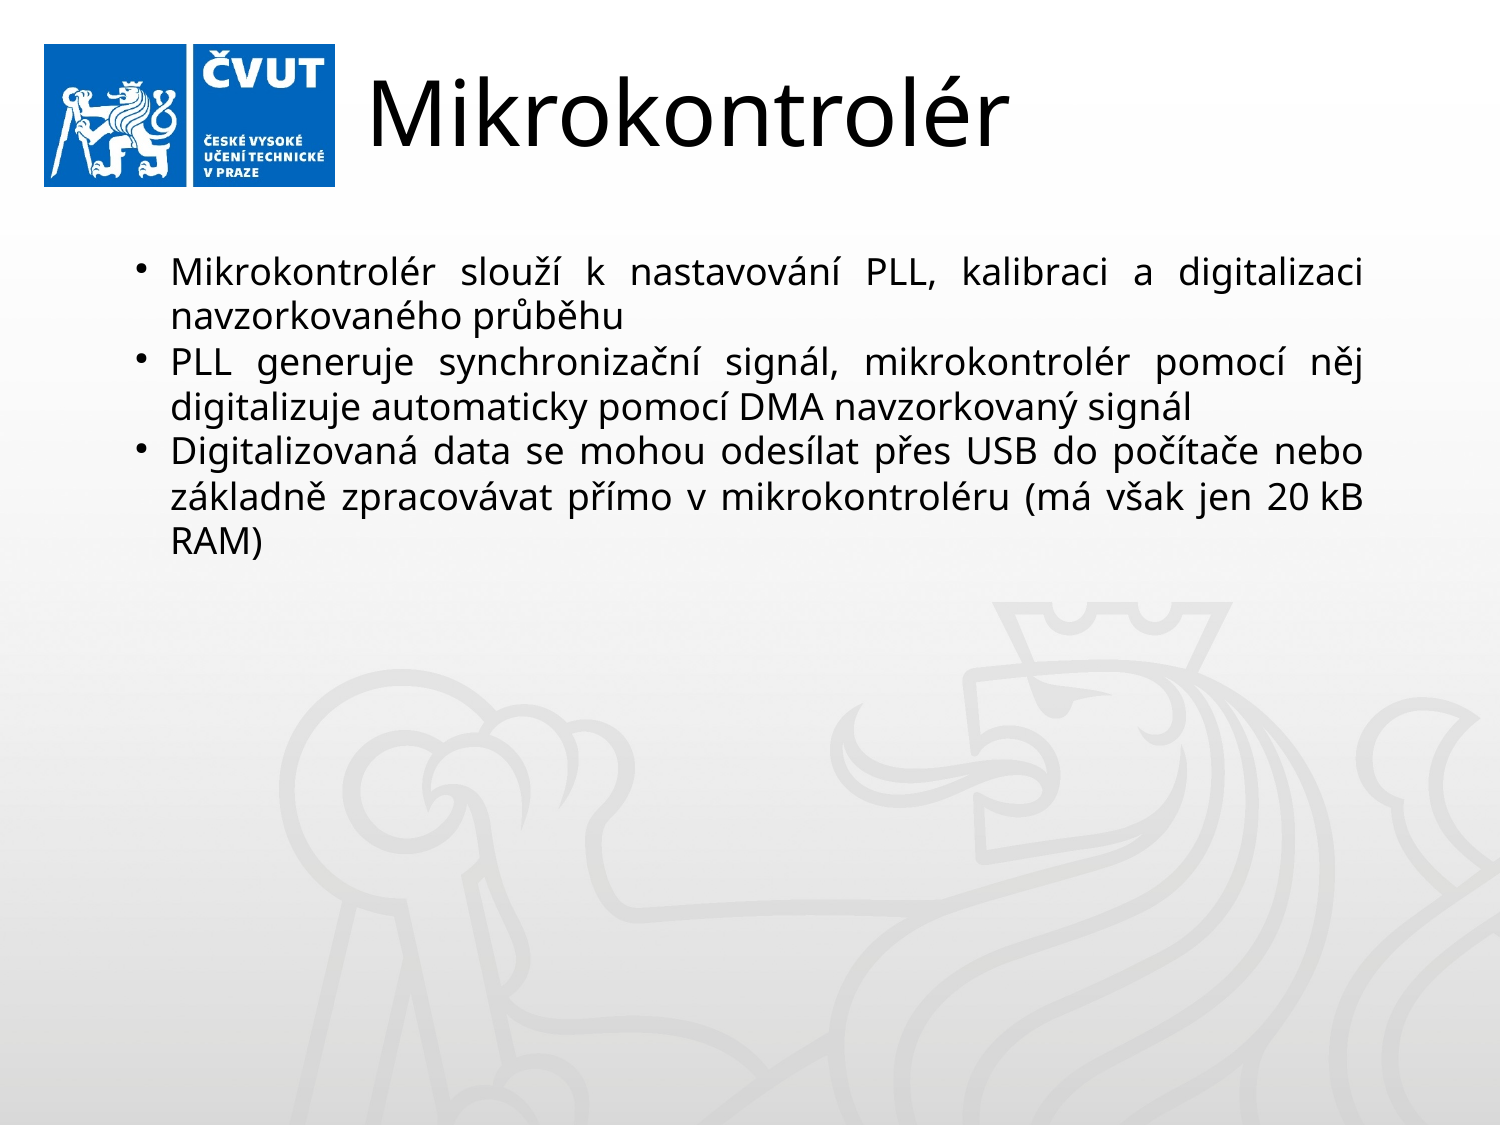

# Mikrokontrolér
Mikrokontrolér slouží k nastavování PLL, kalibraci a digitalizaci navzorkovaného průběhu
PLL generuje synchronizační signál, mikrokontrolér pomocí něj digitalizuje automaticky pomocí DMA navzorkovaný signál
Digitalizovaná data se mohou odesílat přes USB do počítače nebo základně zpracovávat přímo v mikrokontroléru (má však jen 20 kB RAM)